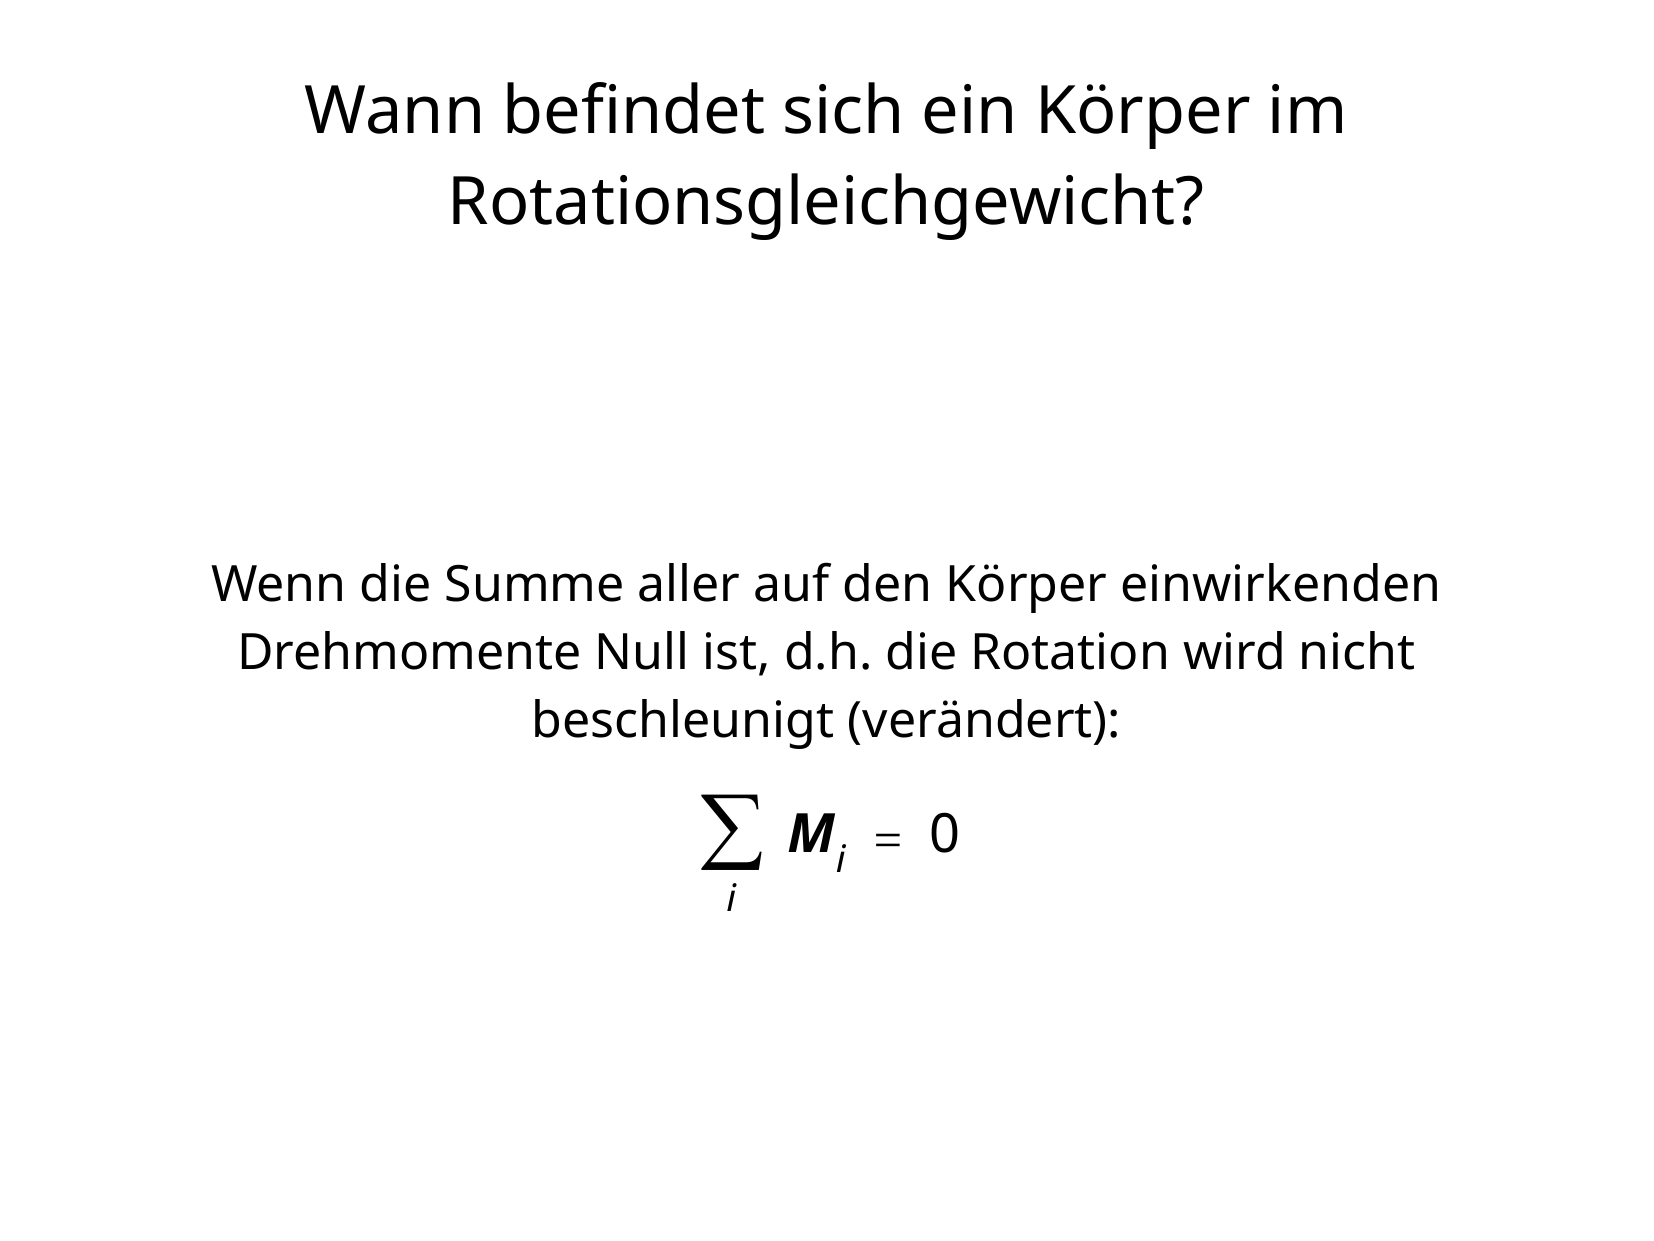

# Wann befindet sich ein Körper im Rotationsgleichgewicht?
Wenn die Summe aller auf den Körper einwirkenden Drehmomente Null ist, d.h. die Rotation wird nicht beschleunigt (verändert):